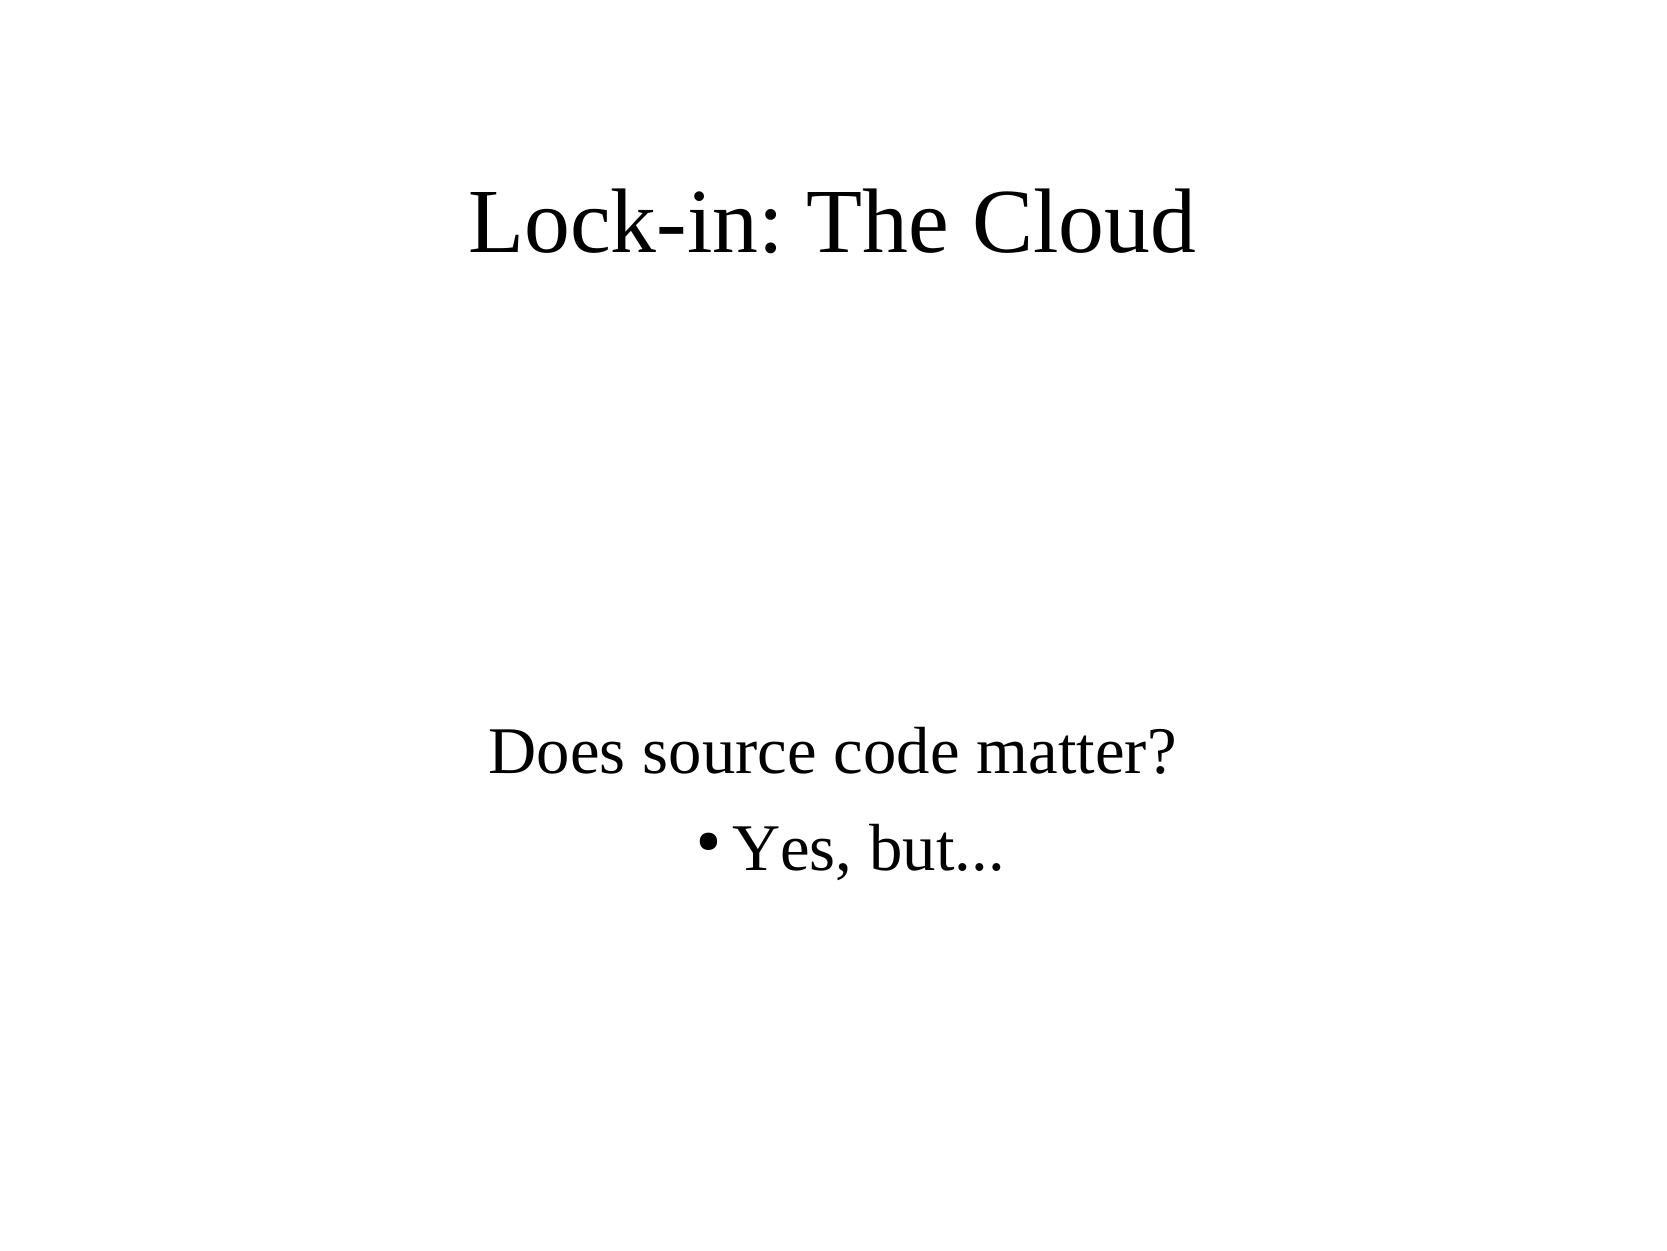

# Lock-in: The Cloud
Does source code matter?
Yes, but...